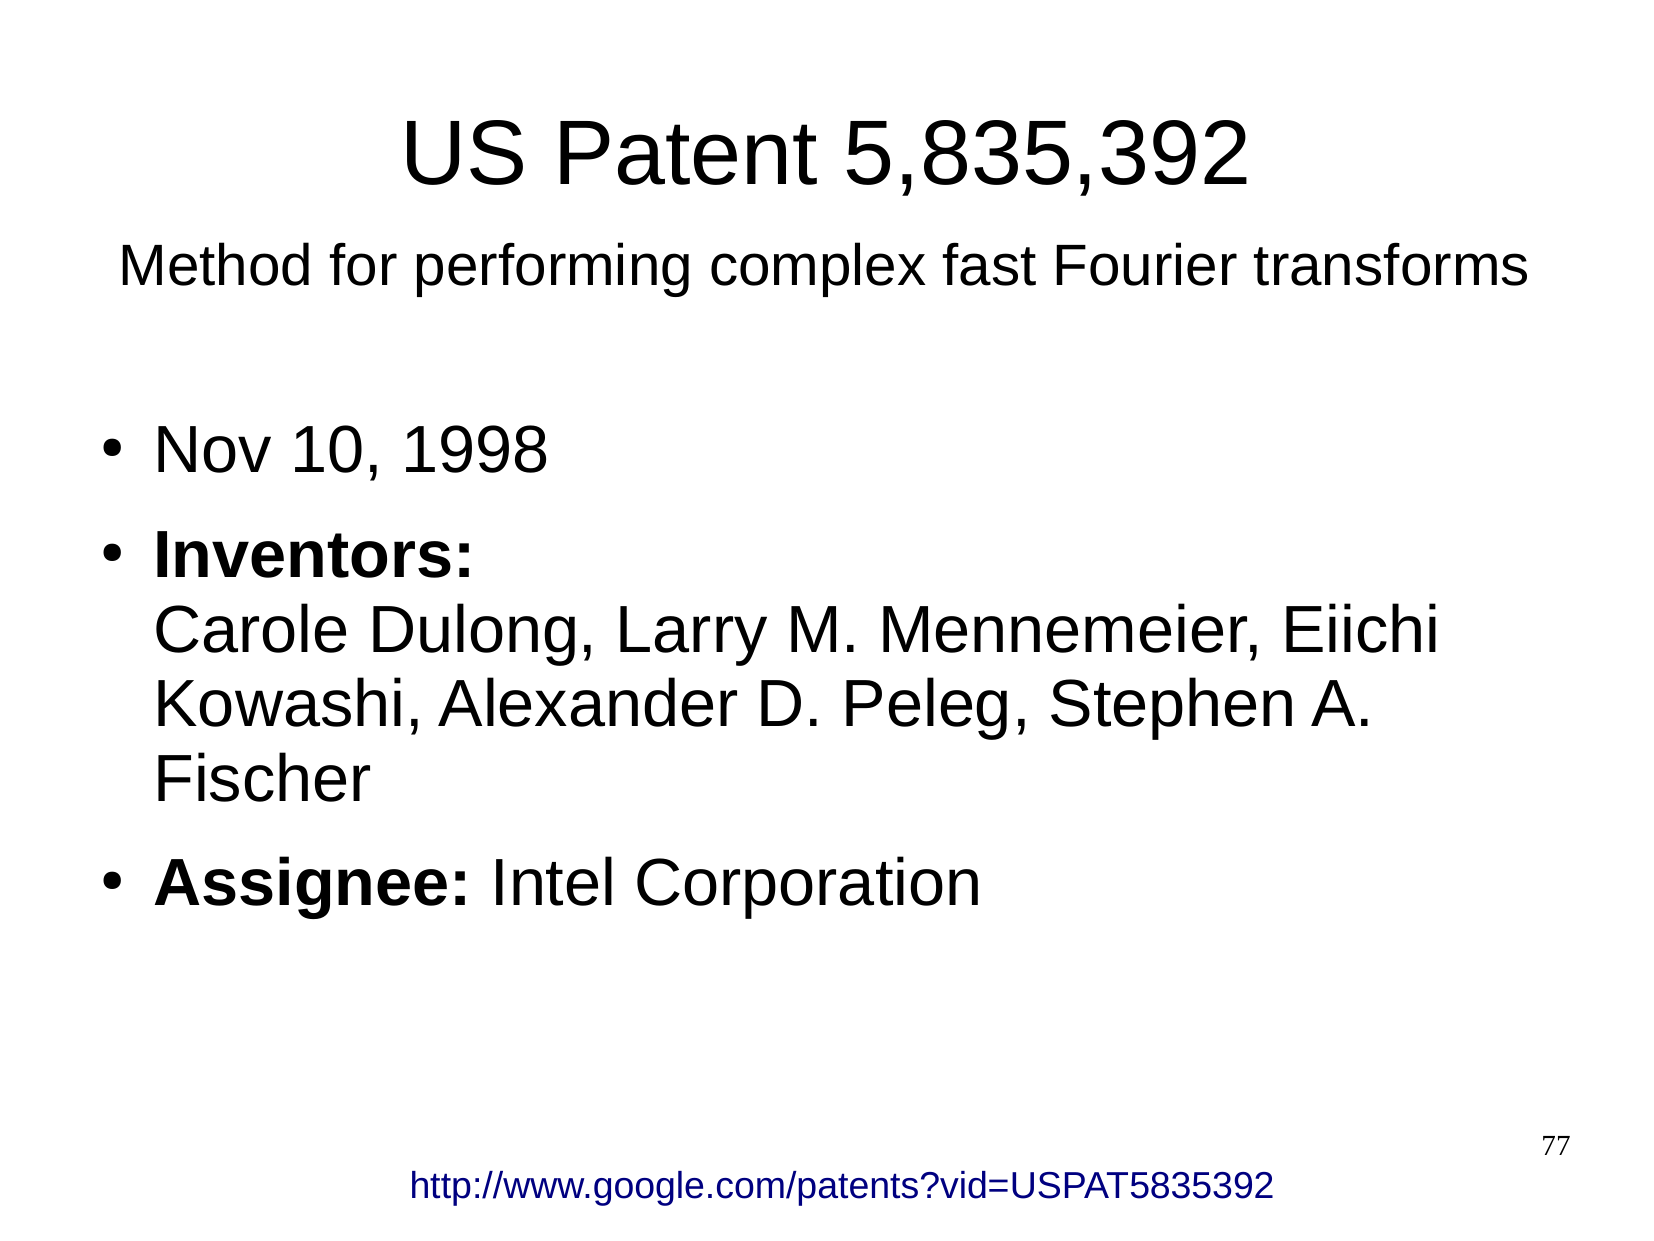

# US Patent 5,835,392
Method for performing complex fast Fourier transforms
Nov 10, 1998
Inventors:
Carole Dulong, Larry M. Mennemeier, Eiichi Kowashi, Alexander D. Peleg, Stephen A. Fischer
Assignee: Intel Corporation
77
http://www.google.com/patents?vid=USPAT5835392